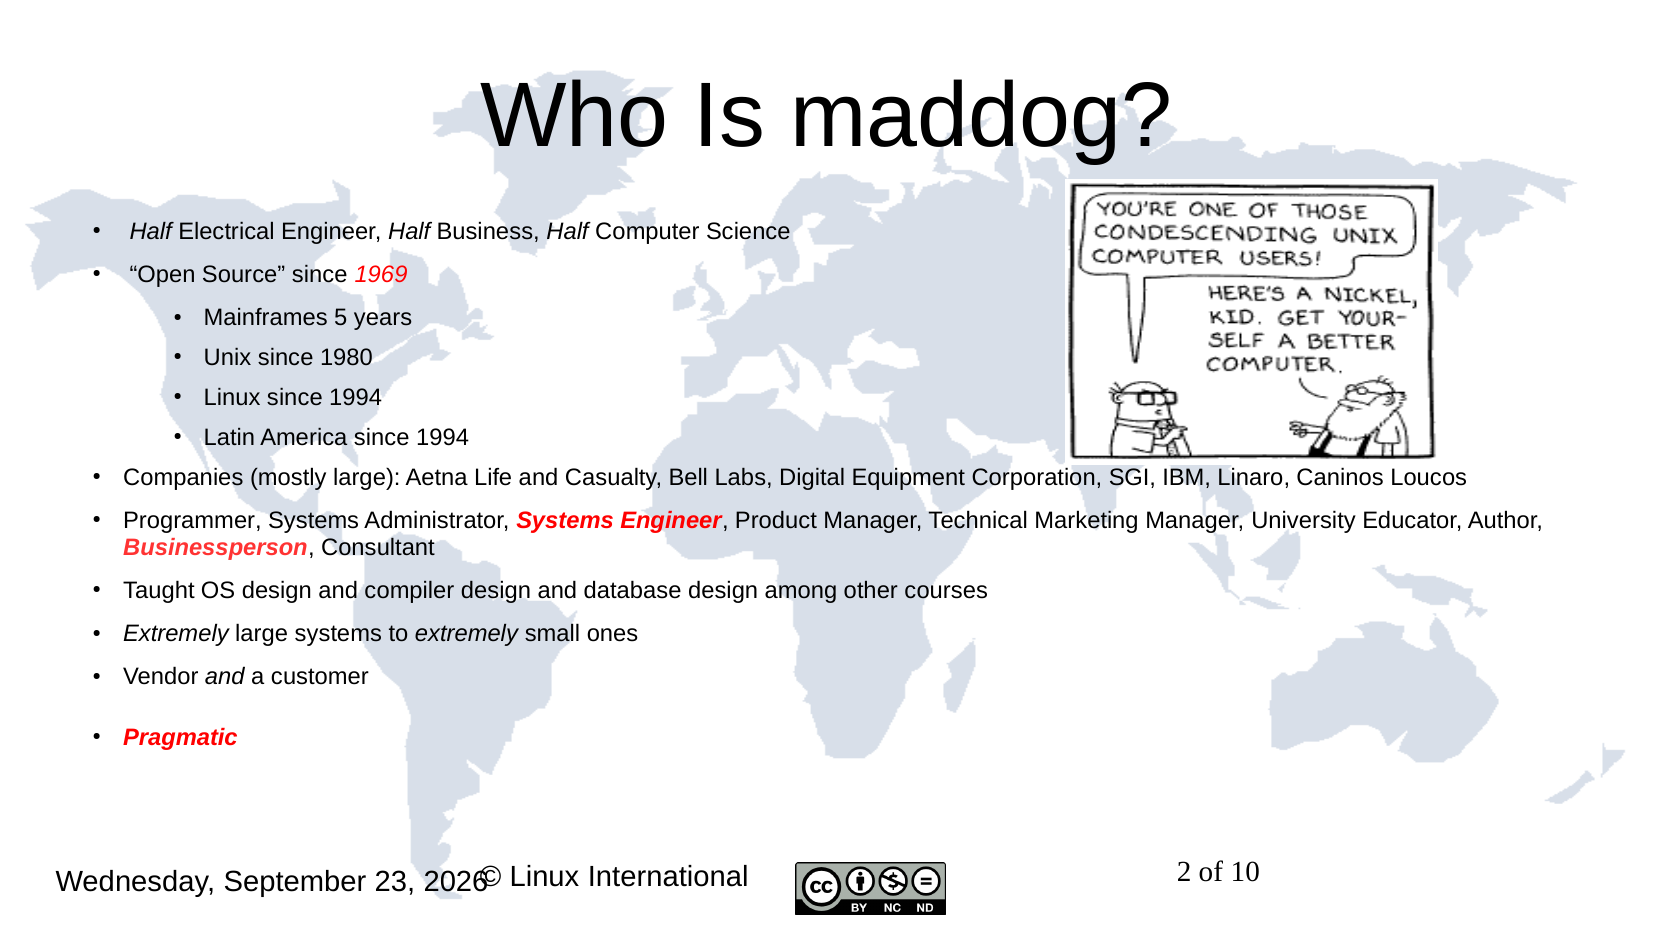

# Who Is maddog?
 Half Electrical Engineer, Half Business, Half Computer Science
 “Open Source” since 1969
Mainframes 5 years
Unix since 1980
Linux since 1994
Latin America since 1994
Companies (mostly large): Aetna Life and Casualty, Bell Labs, Digital Equipment Corporation, SGI, IBM, Linaro, Caninos Loucos
Programmer, Systems Administrator, Systems Engineer, Product Manager, Technical Marketing Manager, University Educator, Author, Businessperson, Consultant
Taught OS design and compiler design and database design among other courses
Extremely large systems to extremely small ones
Vendor and a customer
Pragmatic
2